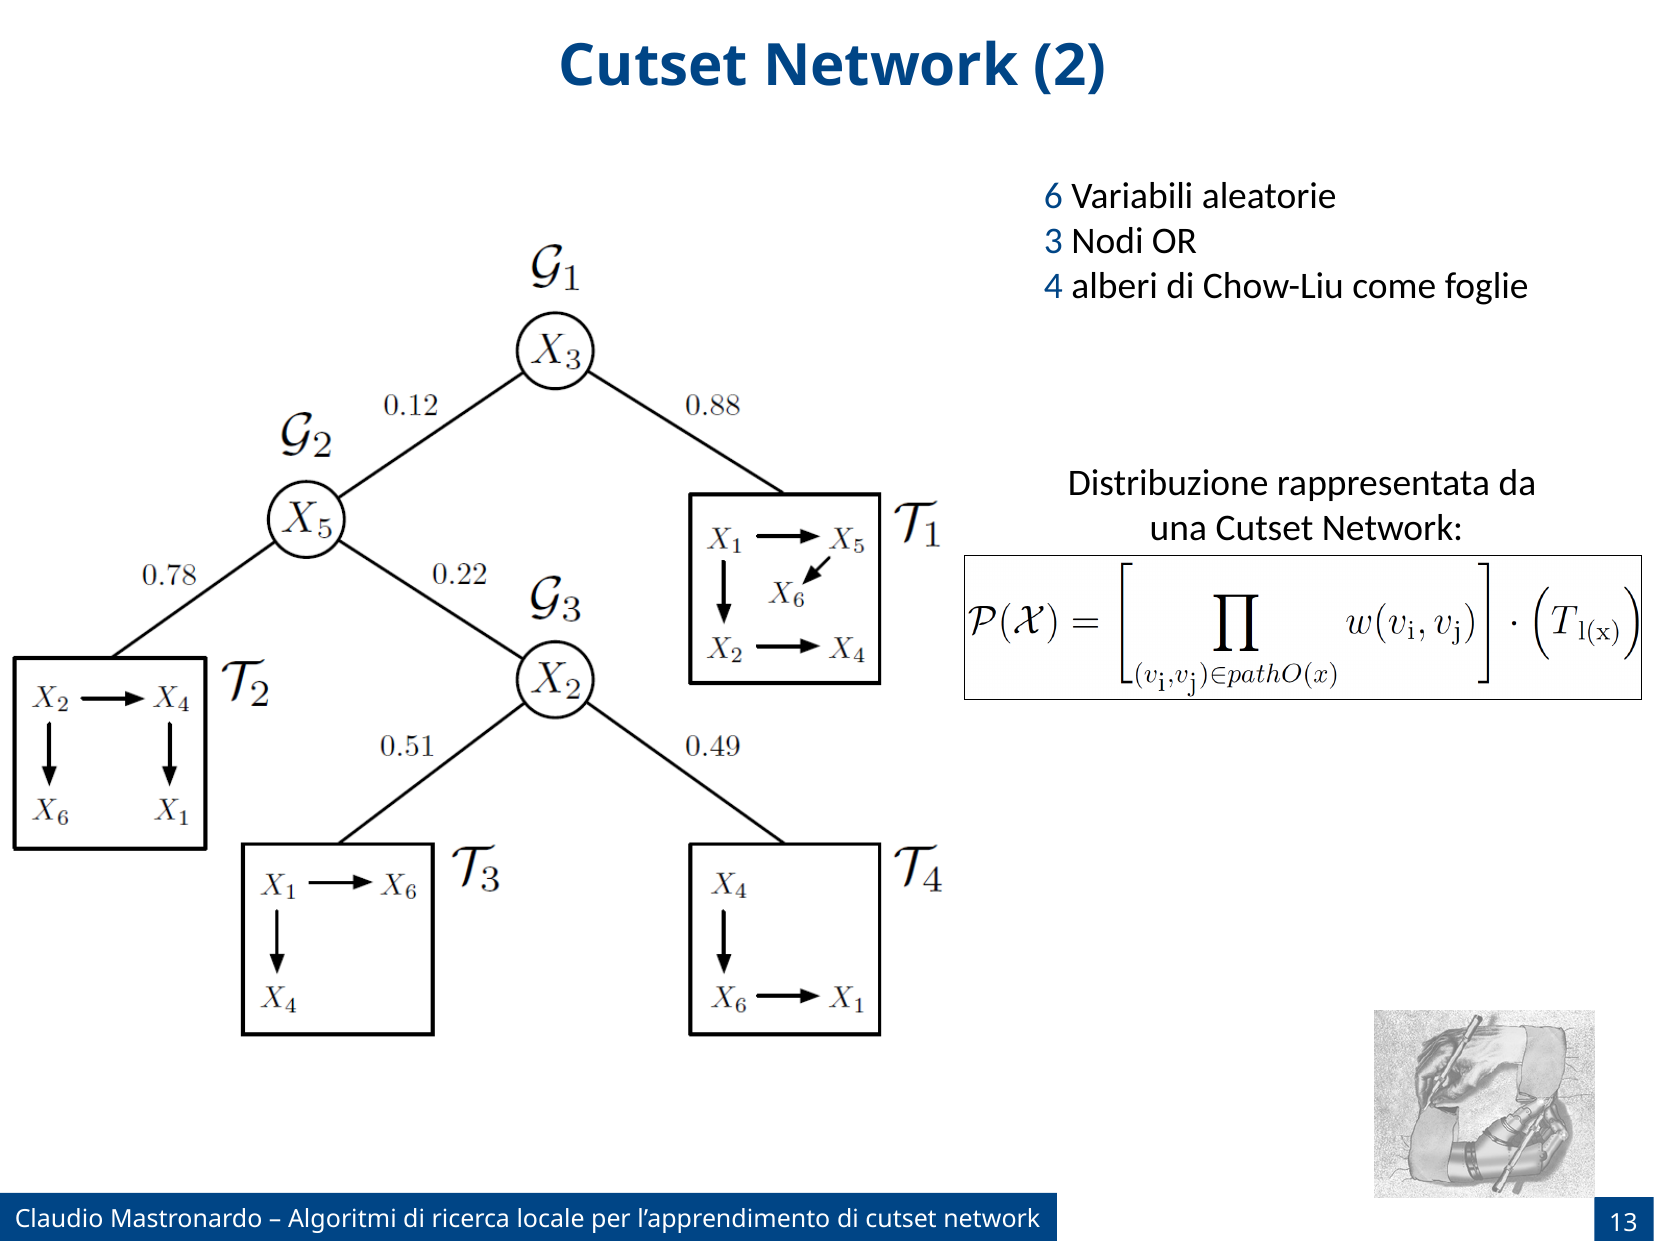

# Cutset Network (2)
6 Variabili aleatorie
3 Nodi OR
4 alberi di Chow-Liu come foglie
Distribuzione rappresentata da
 una Cutset Network: